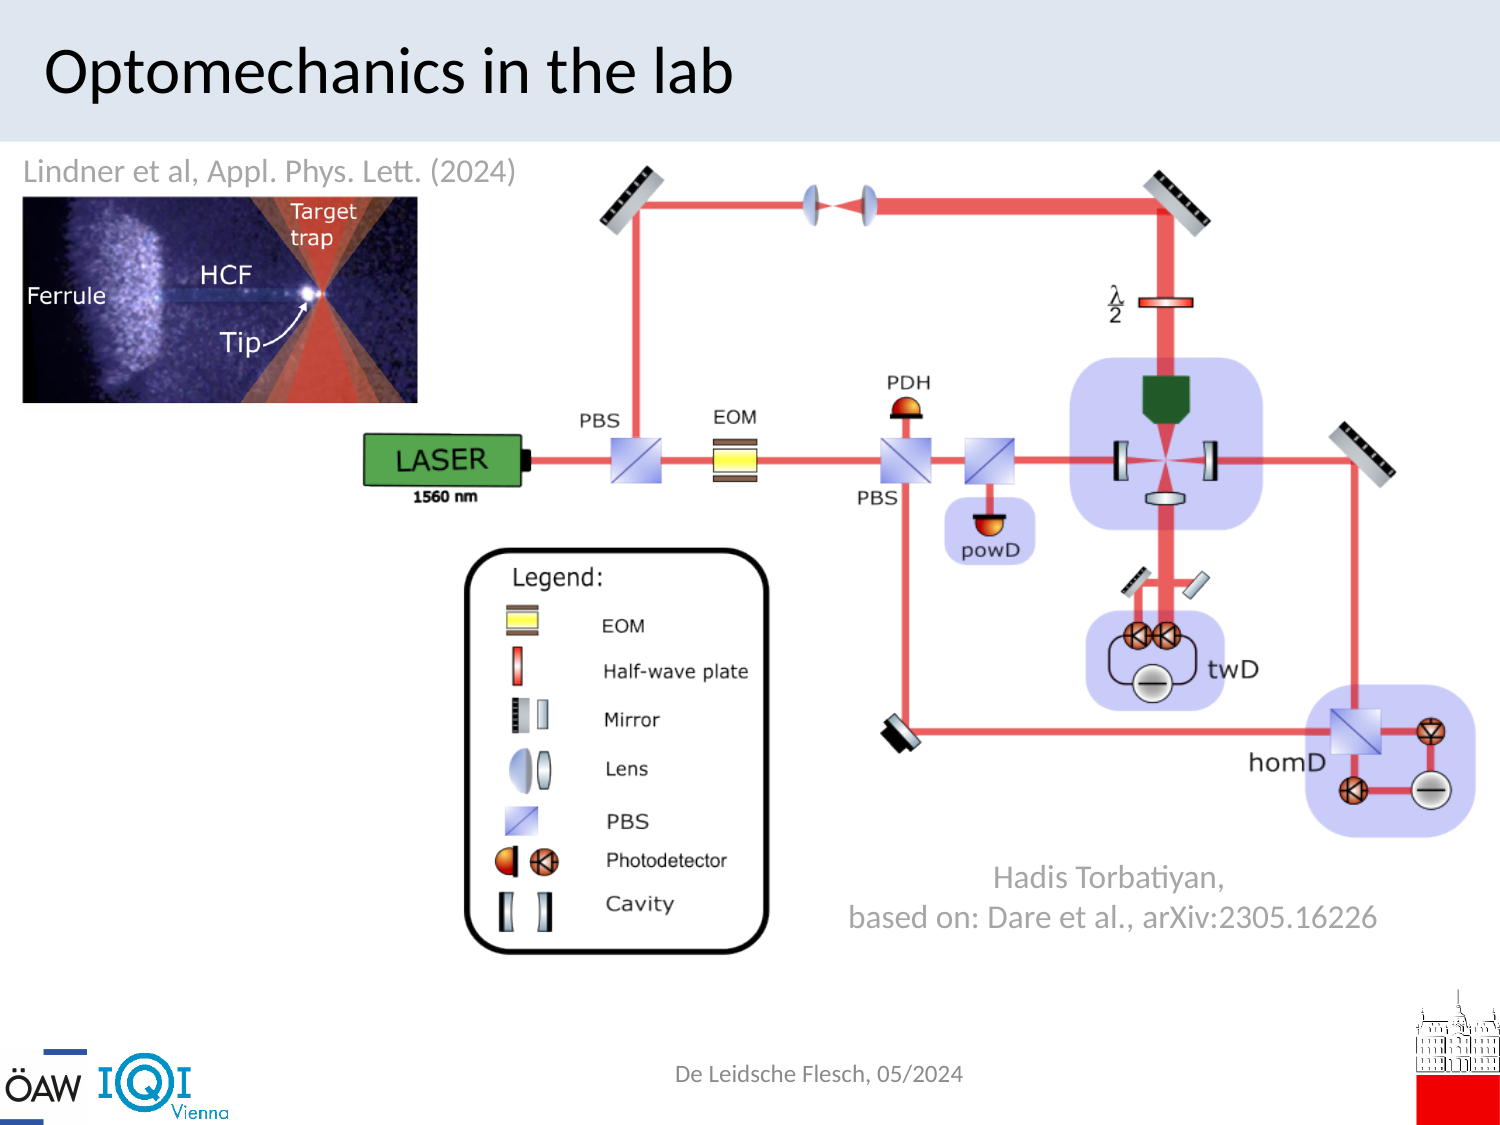

# Optomechanics in the lab
Lindner et al, Appl. Phys. Lett. (2024)
Hadis Torbatiyan,
based on: Dare et al., arXiv:2305.16226
De Leidsche Flesch, 05/2024